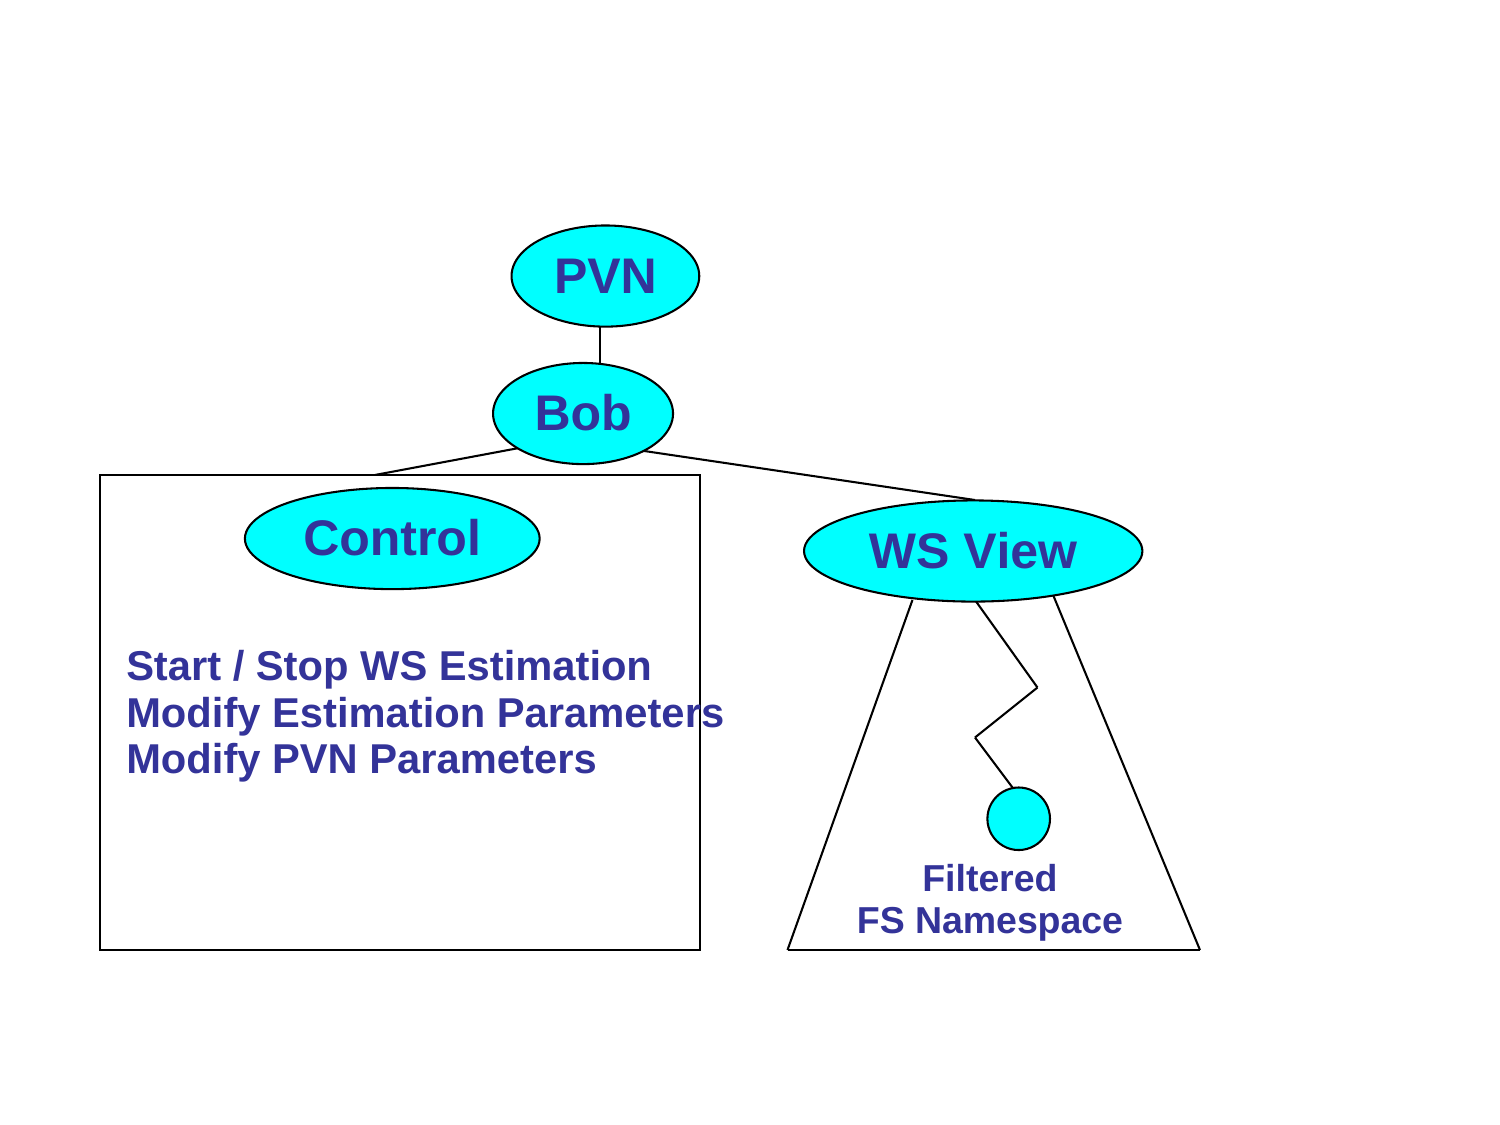

PVN
Bob
 Start / Stop WS Estimation
 Modify Estimation Parameters
 Modify PVN Parameters
Control
WS View
Filtered
FS Namespace